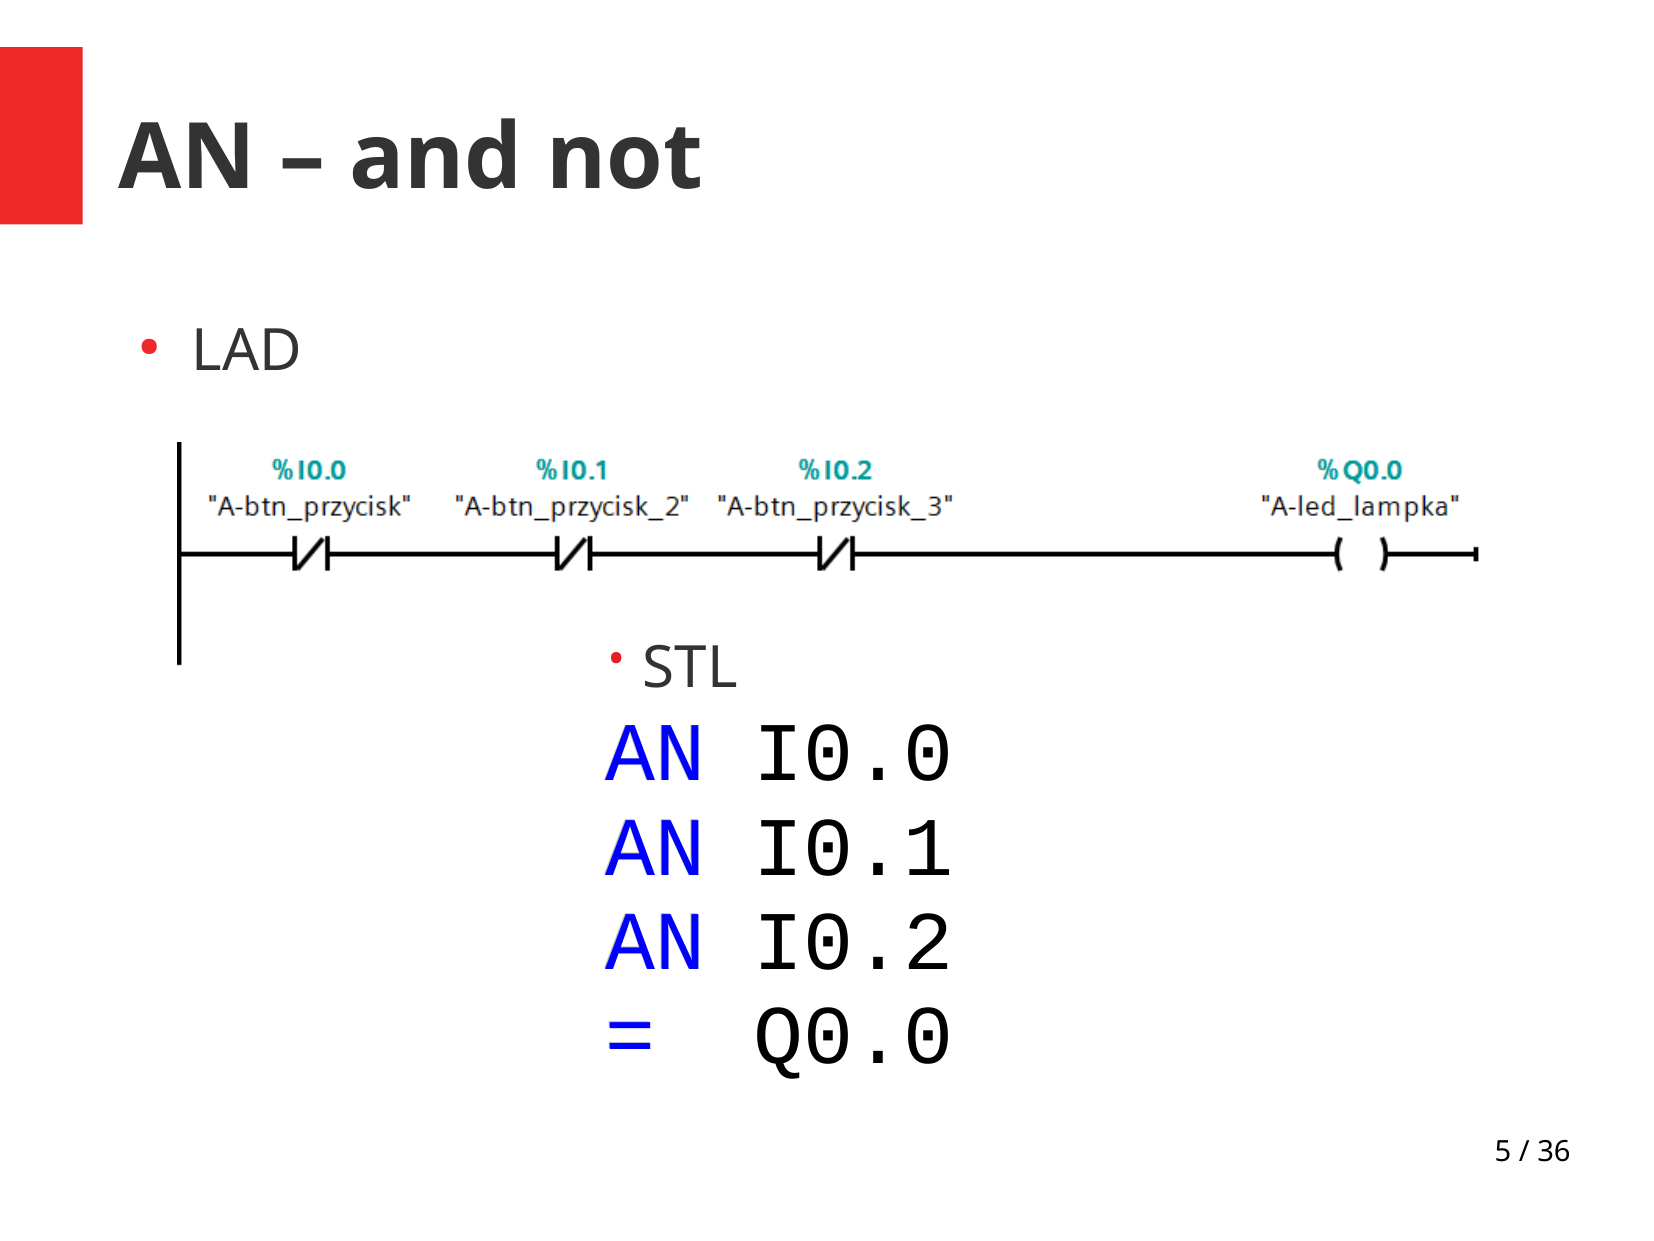

# AN – and not
LAD
· STL
AN	I0.0
AN	I0.1
AN	I0.2
=		Q0.0
5